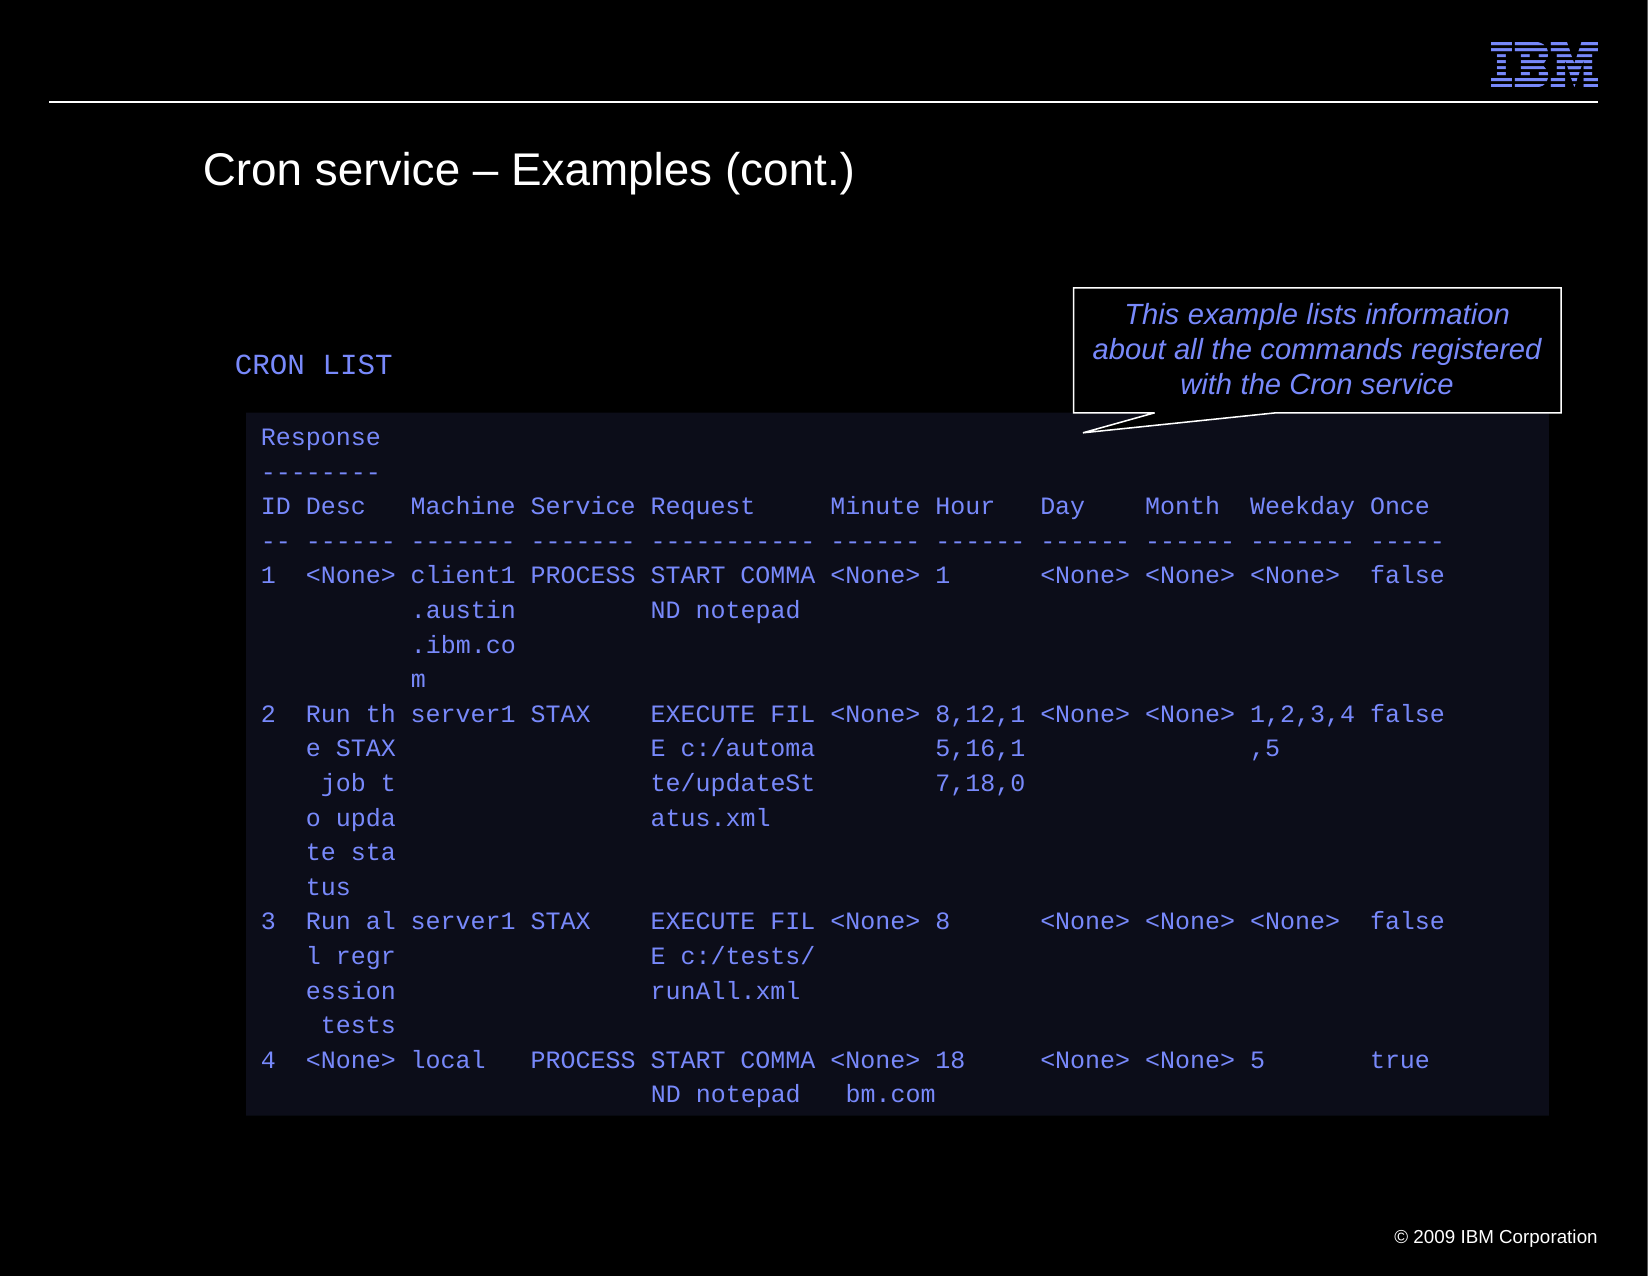

# Cron service – Examples (cont.)
This example lists information about all the commands registered with the Cron service
CRON LIST
Response
--------
ID Desc Machine Service Request Minute Hour Day Month Weekday Once
-- ------ ------- ------- ----------- ------ ------ ------ ------ ------- -----
1 <None> client1 PROCESS START COMMA <None> 1 <None> <None> <None> false
 .austin ND notepad
 .ibm.co
 m
2 Run th server1 STAX EXECUTE FIL <None> 8,12,1 <None> <None> 1,2,3,4 false
 e STAX E c:/automa 5,16,1 ,5
 job t te/updateSt 7,18,0
 o upda atus.xml
 te sta
 tus
3 Run al server1 STAX EXECUTE FIL <None> 8 <None> <None> <None> false
 l regr E c:/tests/
 ession runAll.xml
 tests
4 <None> local PROCESS START COMMA <None> 18 <None> <None> 5 true
 ND notepad bm.com